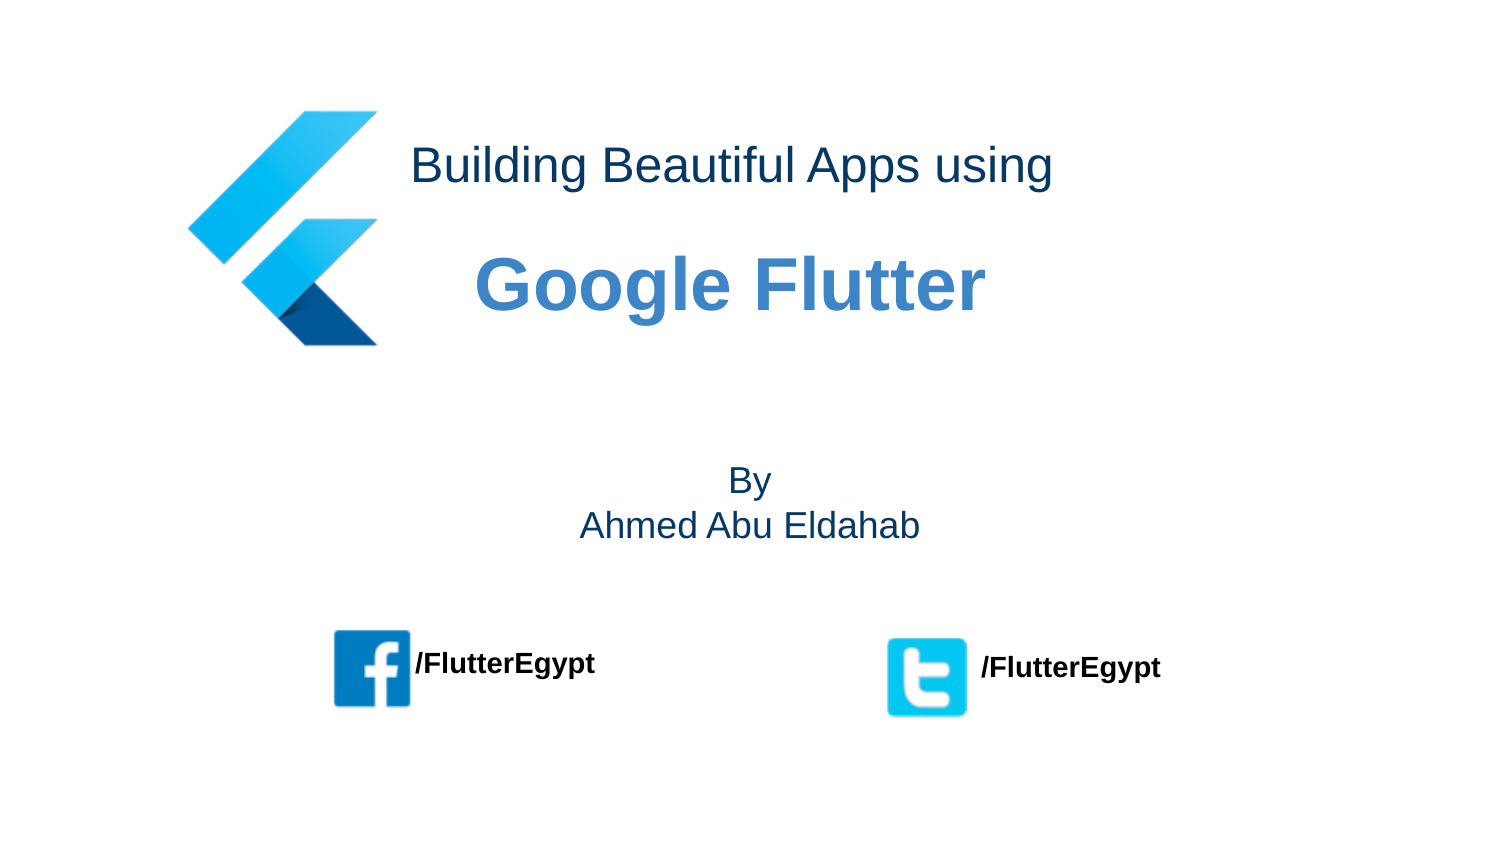

Building Beautiful Apps using
Google Flutter
By
Ahmed Abu Eldahab
/FlutterEgypt
/FlutterEgypt